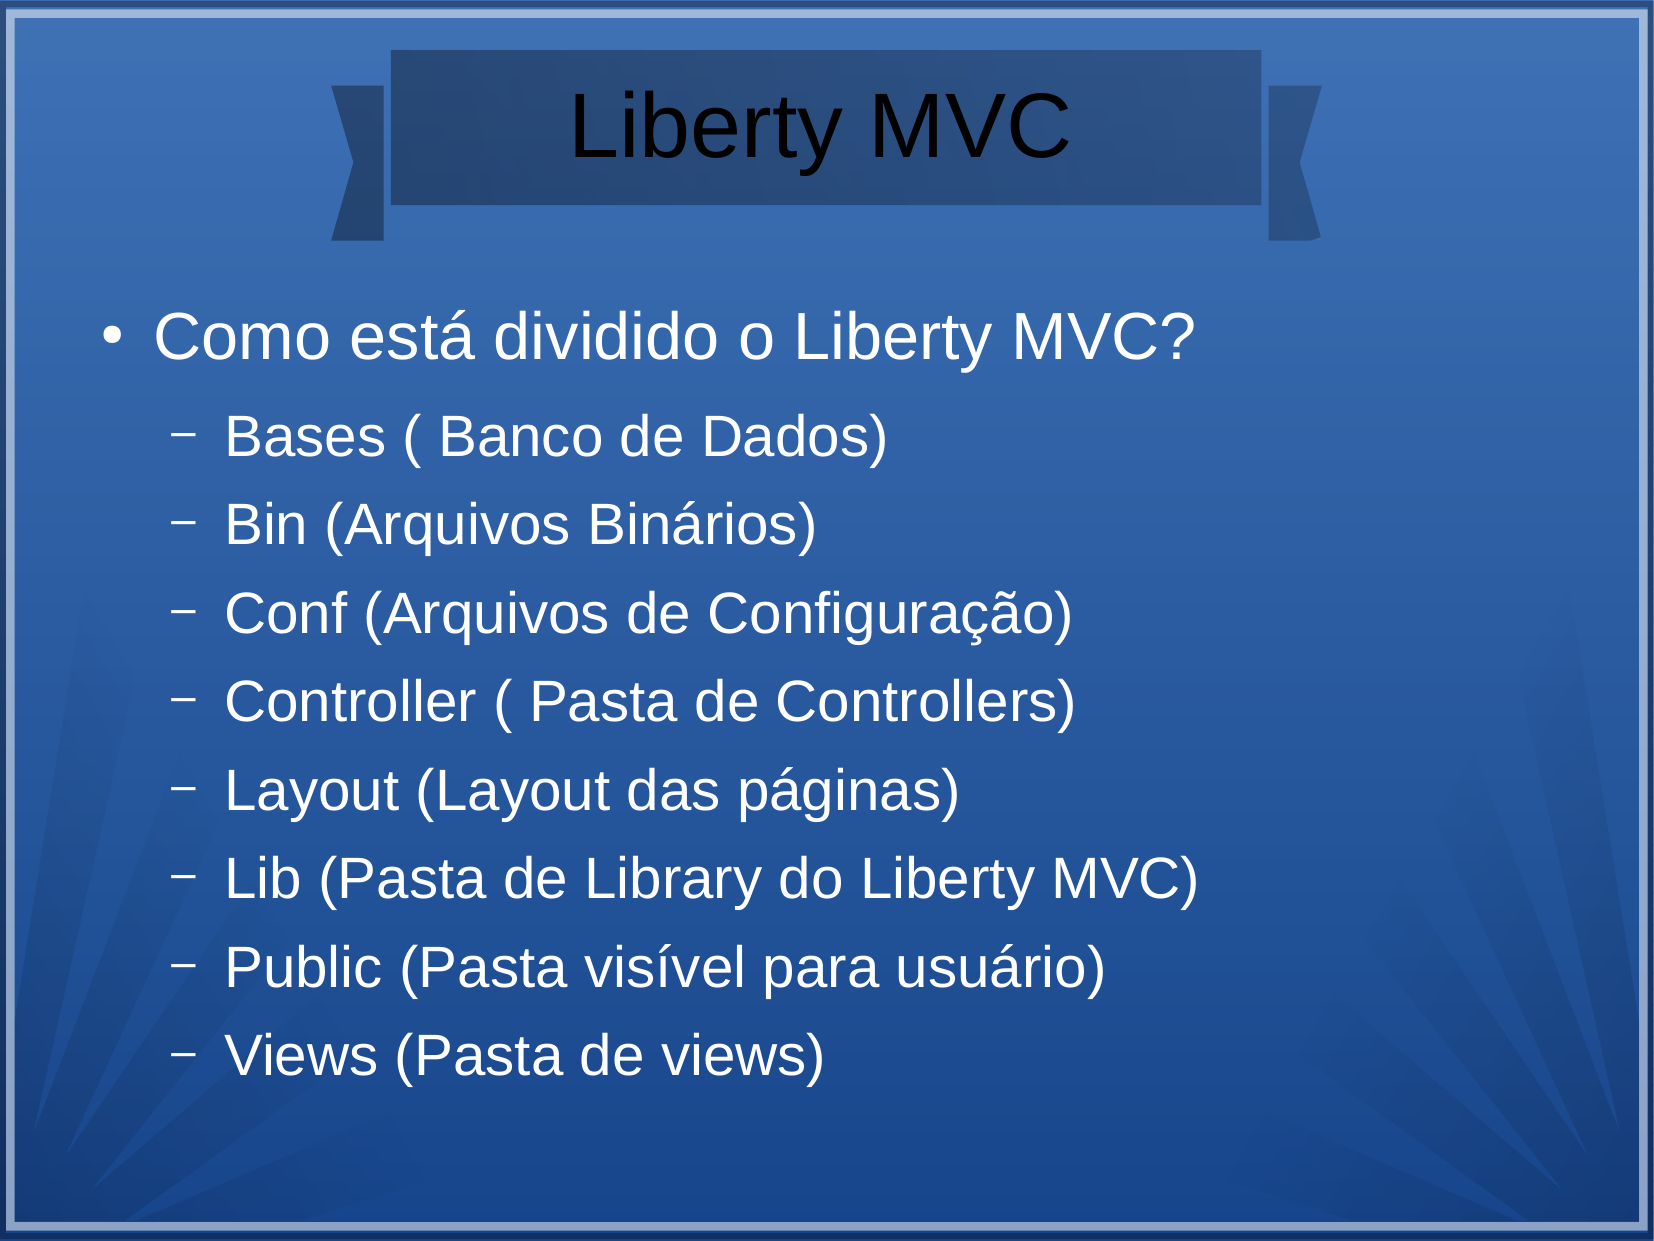

# Liberty MVC
Como está dividido o Liberty MVC?
Bases ( Banco de Dados)
Bin (Arquivos Binários)
Conf (Arquivos de Configuração)
Controller ( Pasta de Controllers)
Layout (Layout das páginas)
Lib (Pasta de Library do Liberty MVC)
Public (Pasta visível para usuário)
Views (Pasta de views)